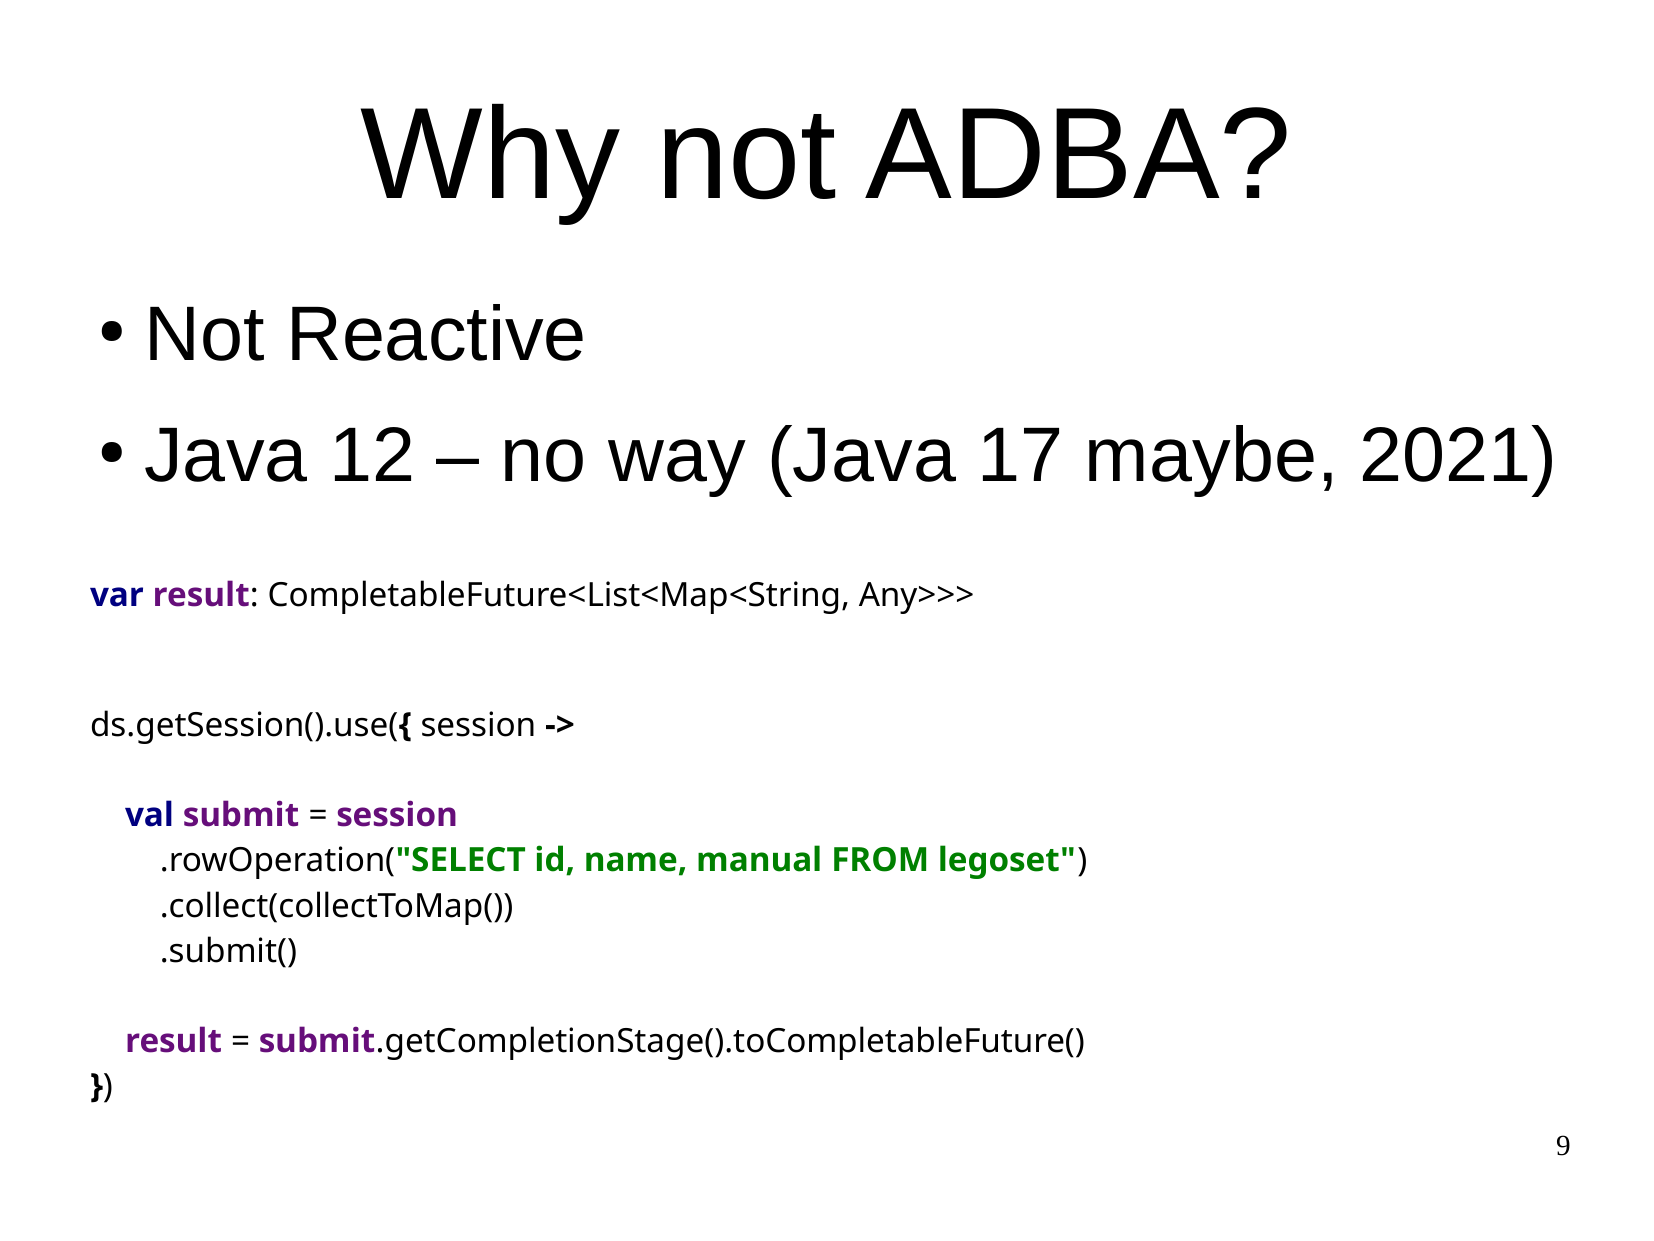

# Why not ADBA?
Not Reactive
Java 12 – no way (Java 17 maybe, 2021)
var result: CompletableFuture<List<Map<String, Any>>>
ds.getSession().use({ session ->
 val submit = session
 .rowOperation("SELECT id, name, manual FROM legoset")
 .collect(collectToMap())
 .submit()
 result = submit.getCompletionStage().toCompletableFuture()
})
9